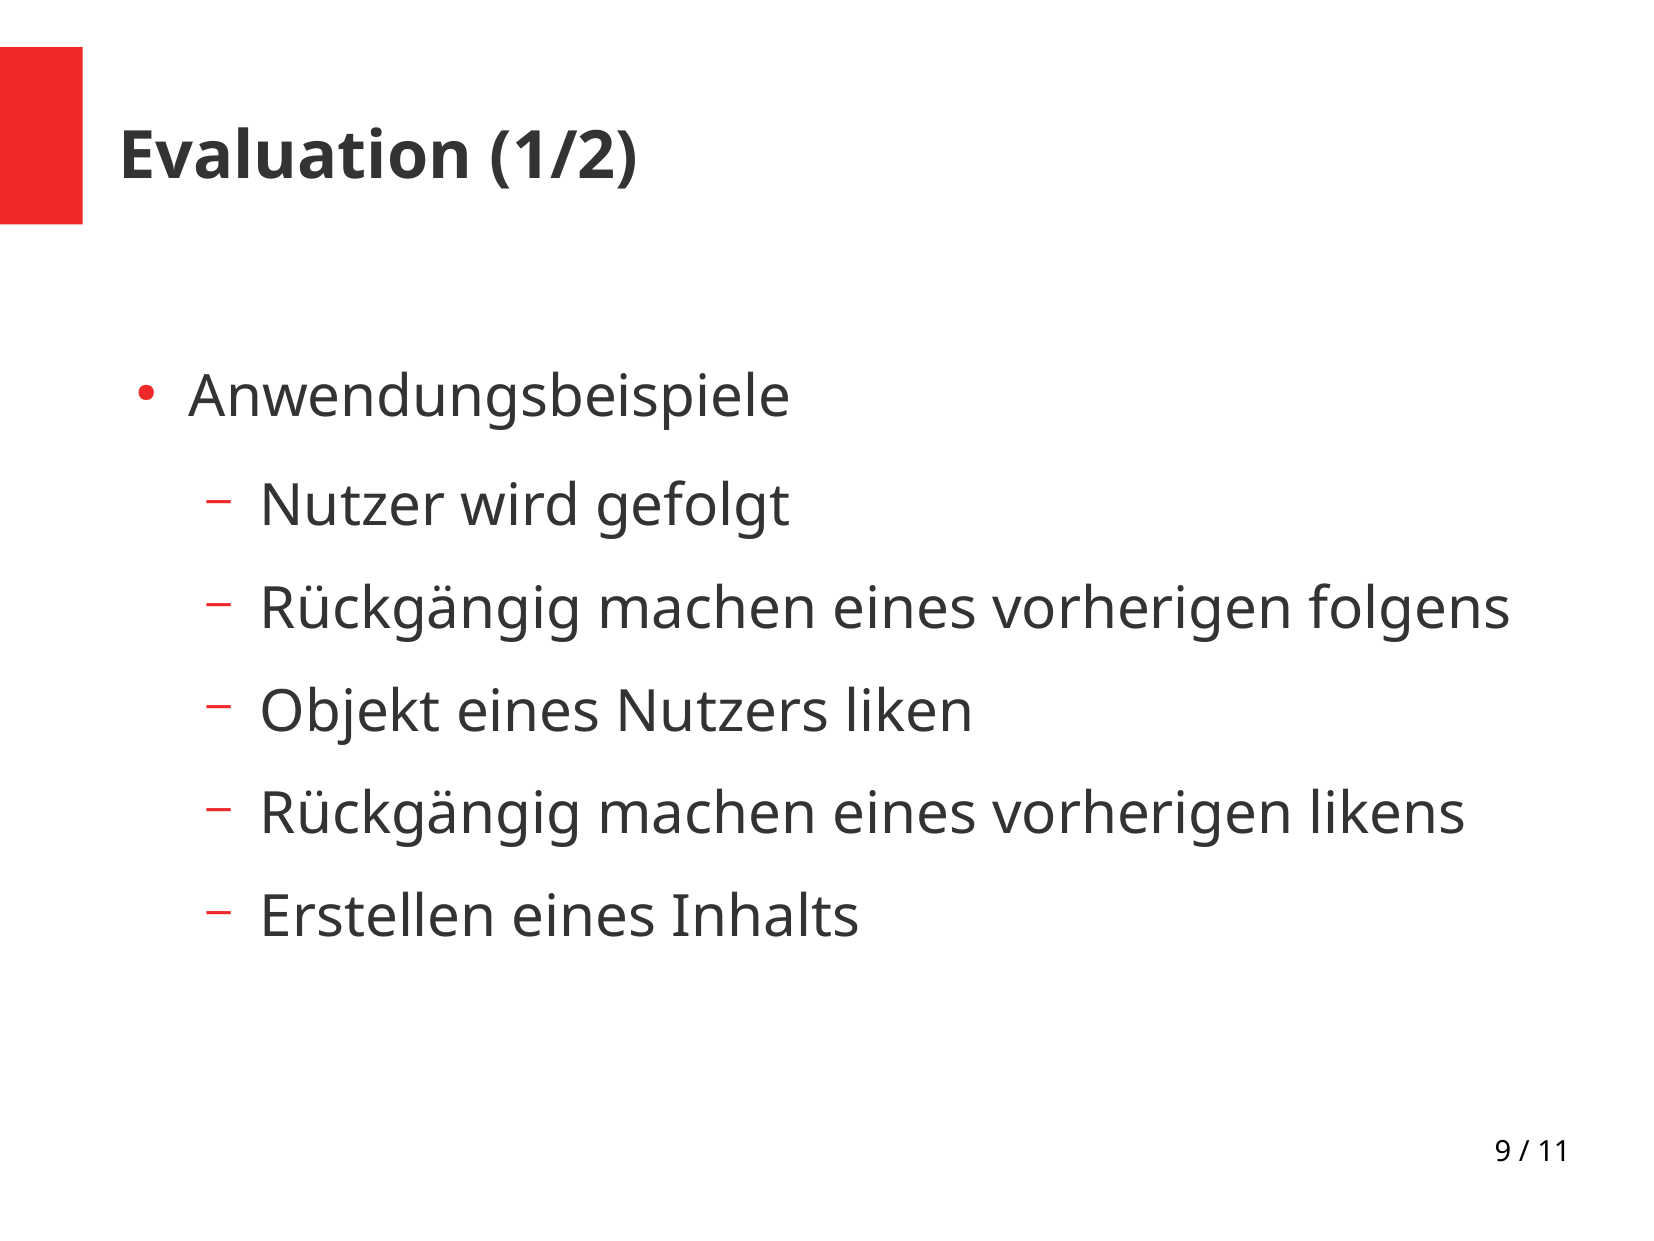

# Evaluation (1/2)
Anwendungsbeispiele
Nutzer wird gefolgt
Rückgängig machen eines vorherigen folgens
Objekt eines Nutzers liken
Rückgängig machen eines vorherigen likens
Erstellen eines Inhalts
9